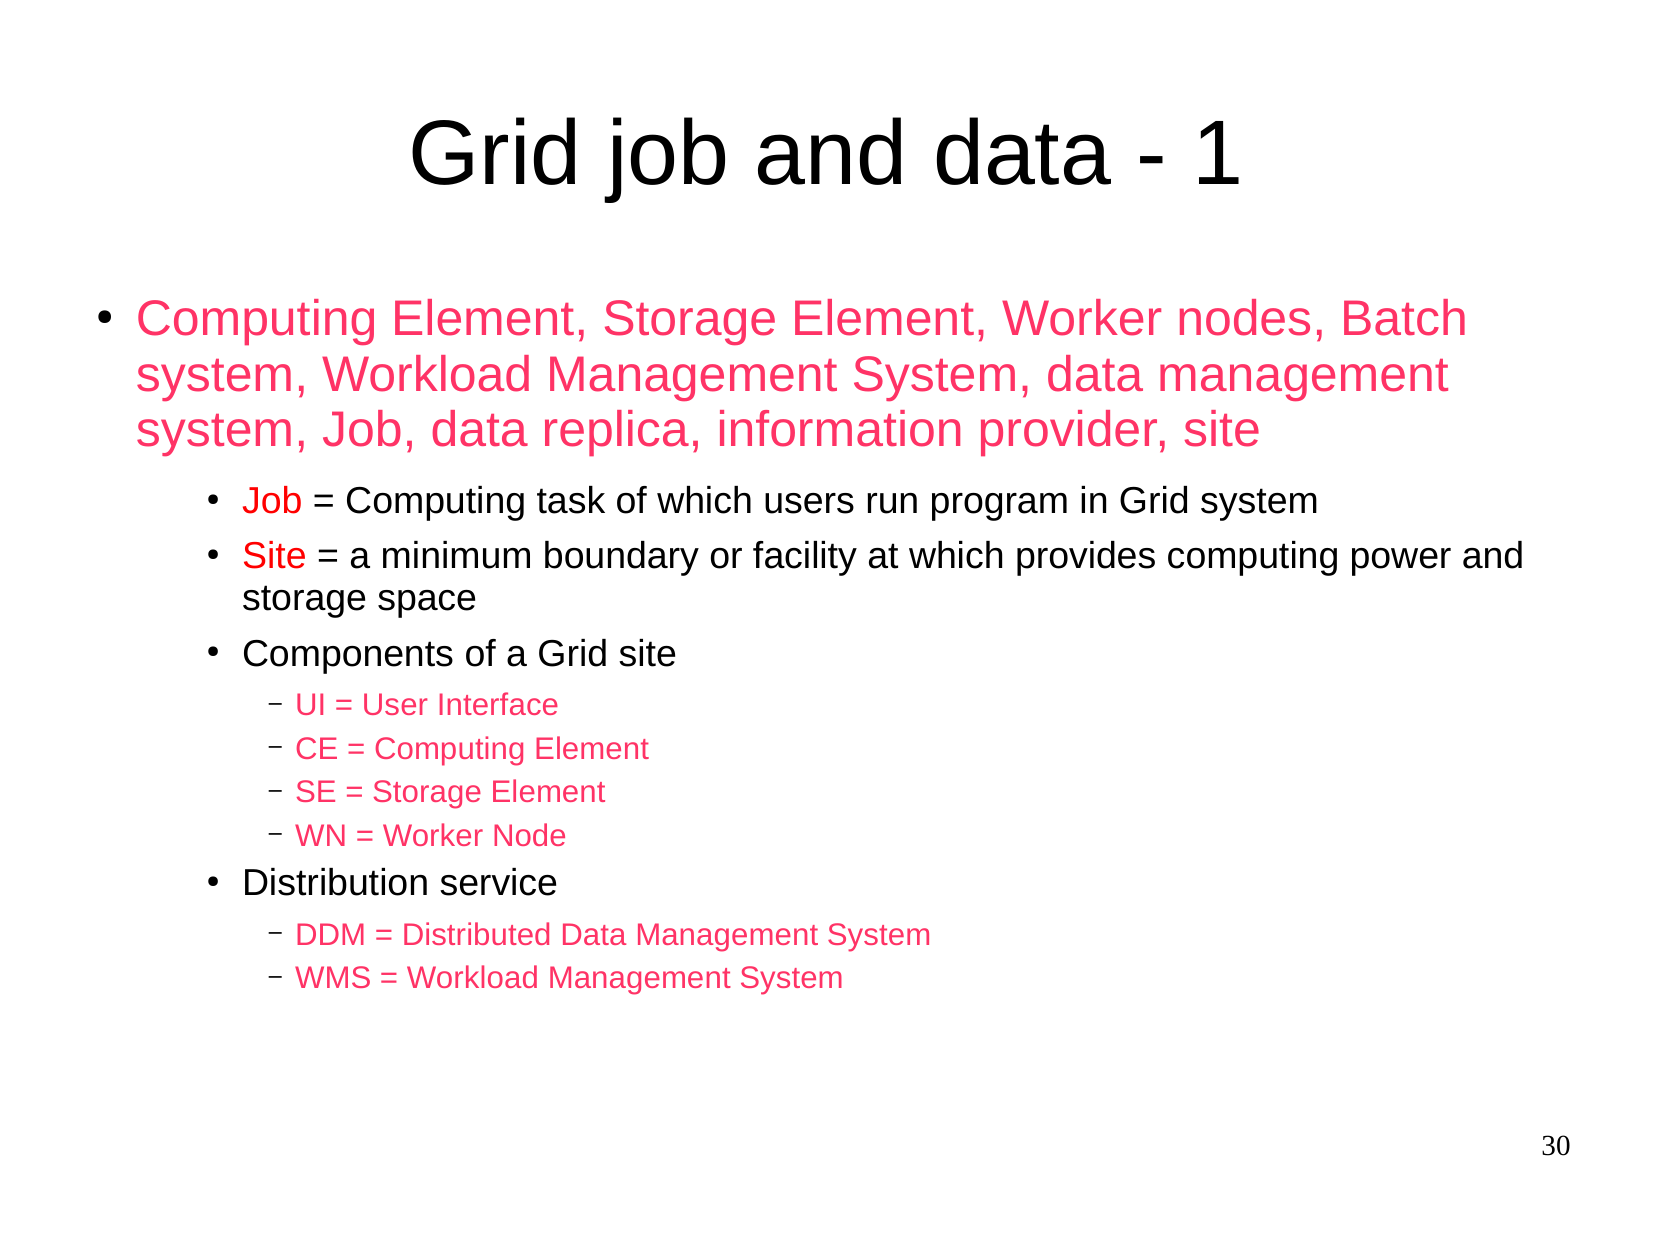

# Grid job and data - 1
Computing Element, Storage Element, Worker nodes, Batch system, Workload Management System, data management system, Job, data replica, information provider, site
Job = Computing task of which users run program in Grid system
Site = a minimum boundary or facility at which provides computing power and storage space
Components of a Grid site
UI = User Interface
CE = Computing Element
SE = Storage Element
WN = Worker Node
Distribution service
DDM = Distributed Data Management System
WMS = Workload Management System
30